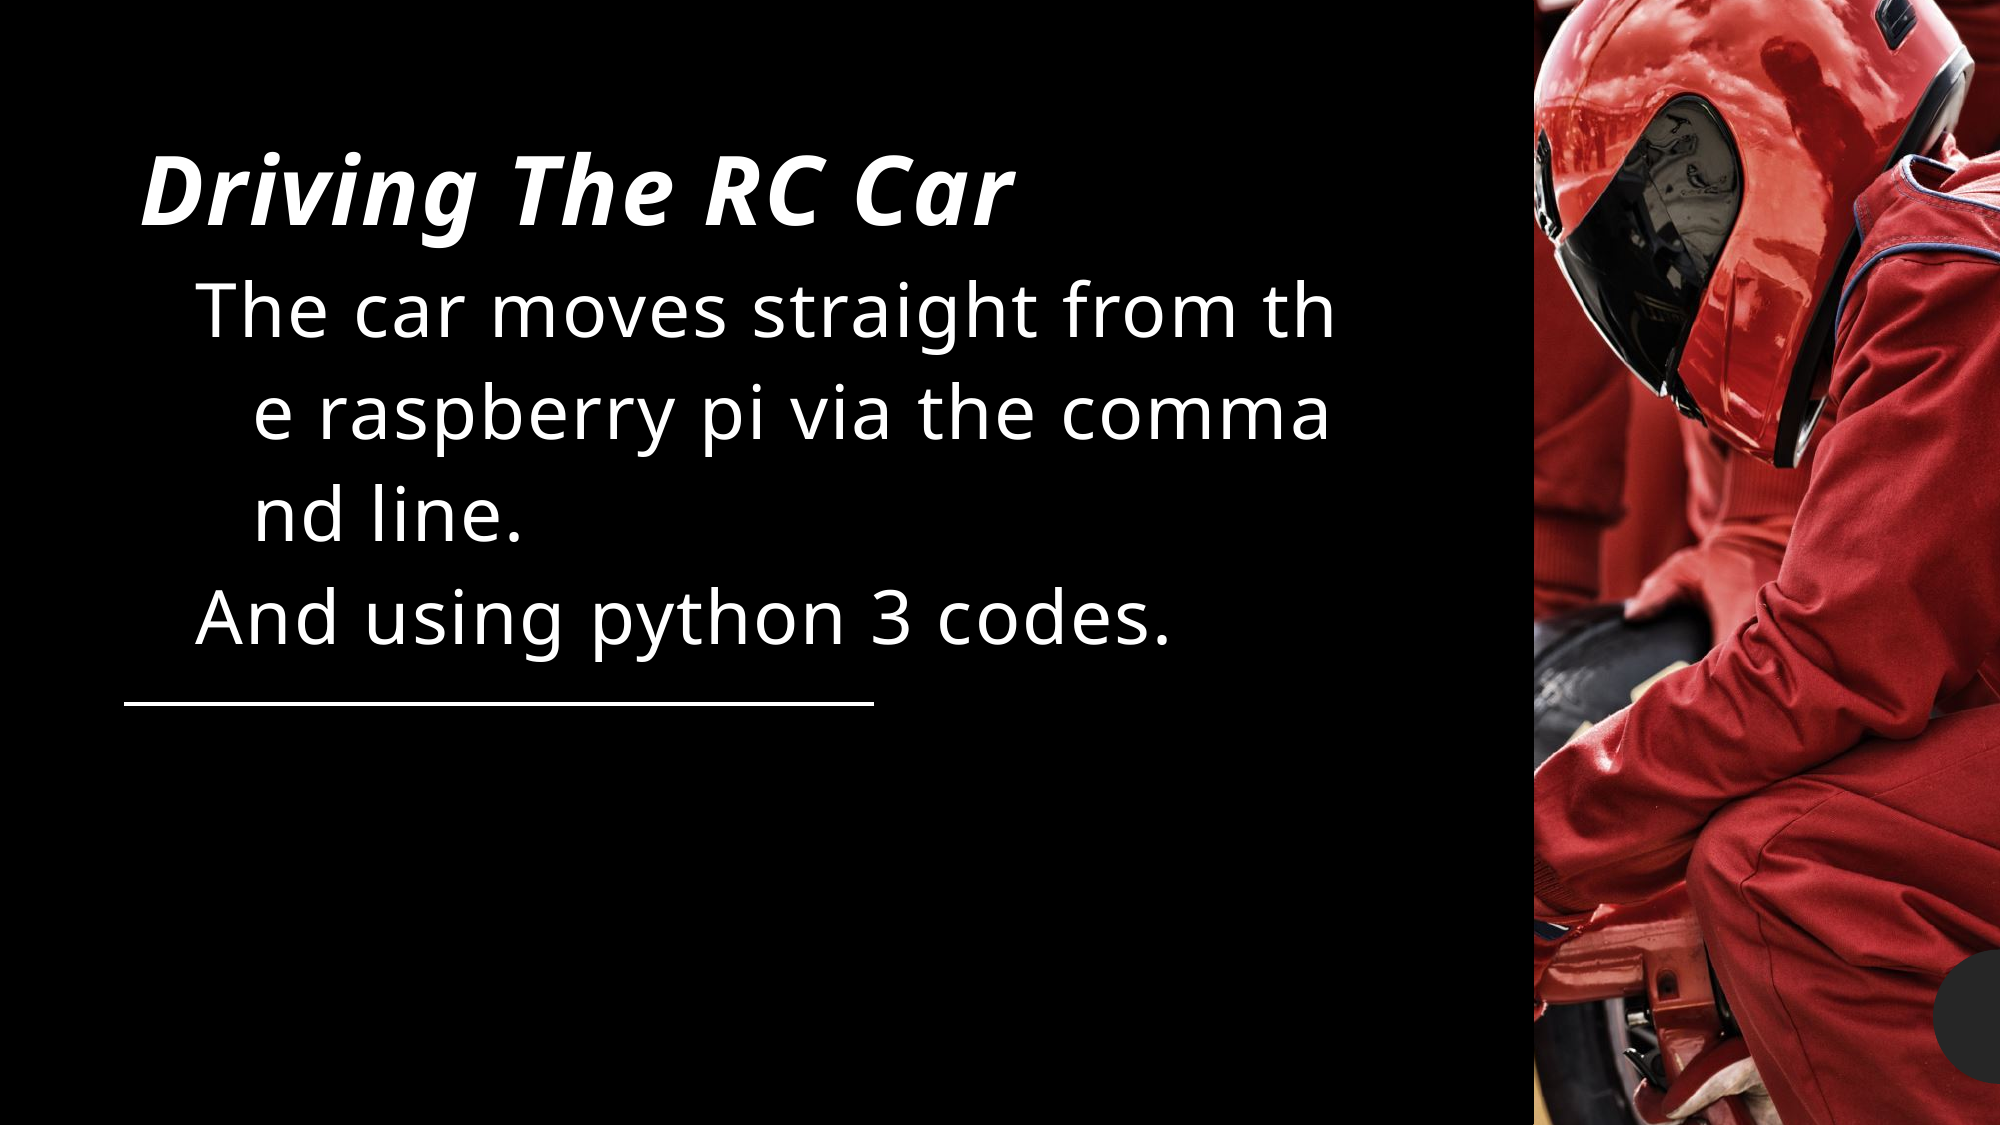

Driving The RC Car
The car moves straight from the raspberry pi via the command line.
And using python 3 codes.